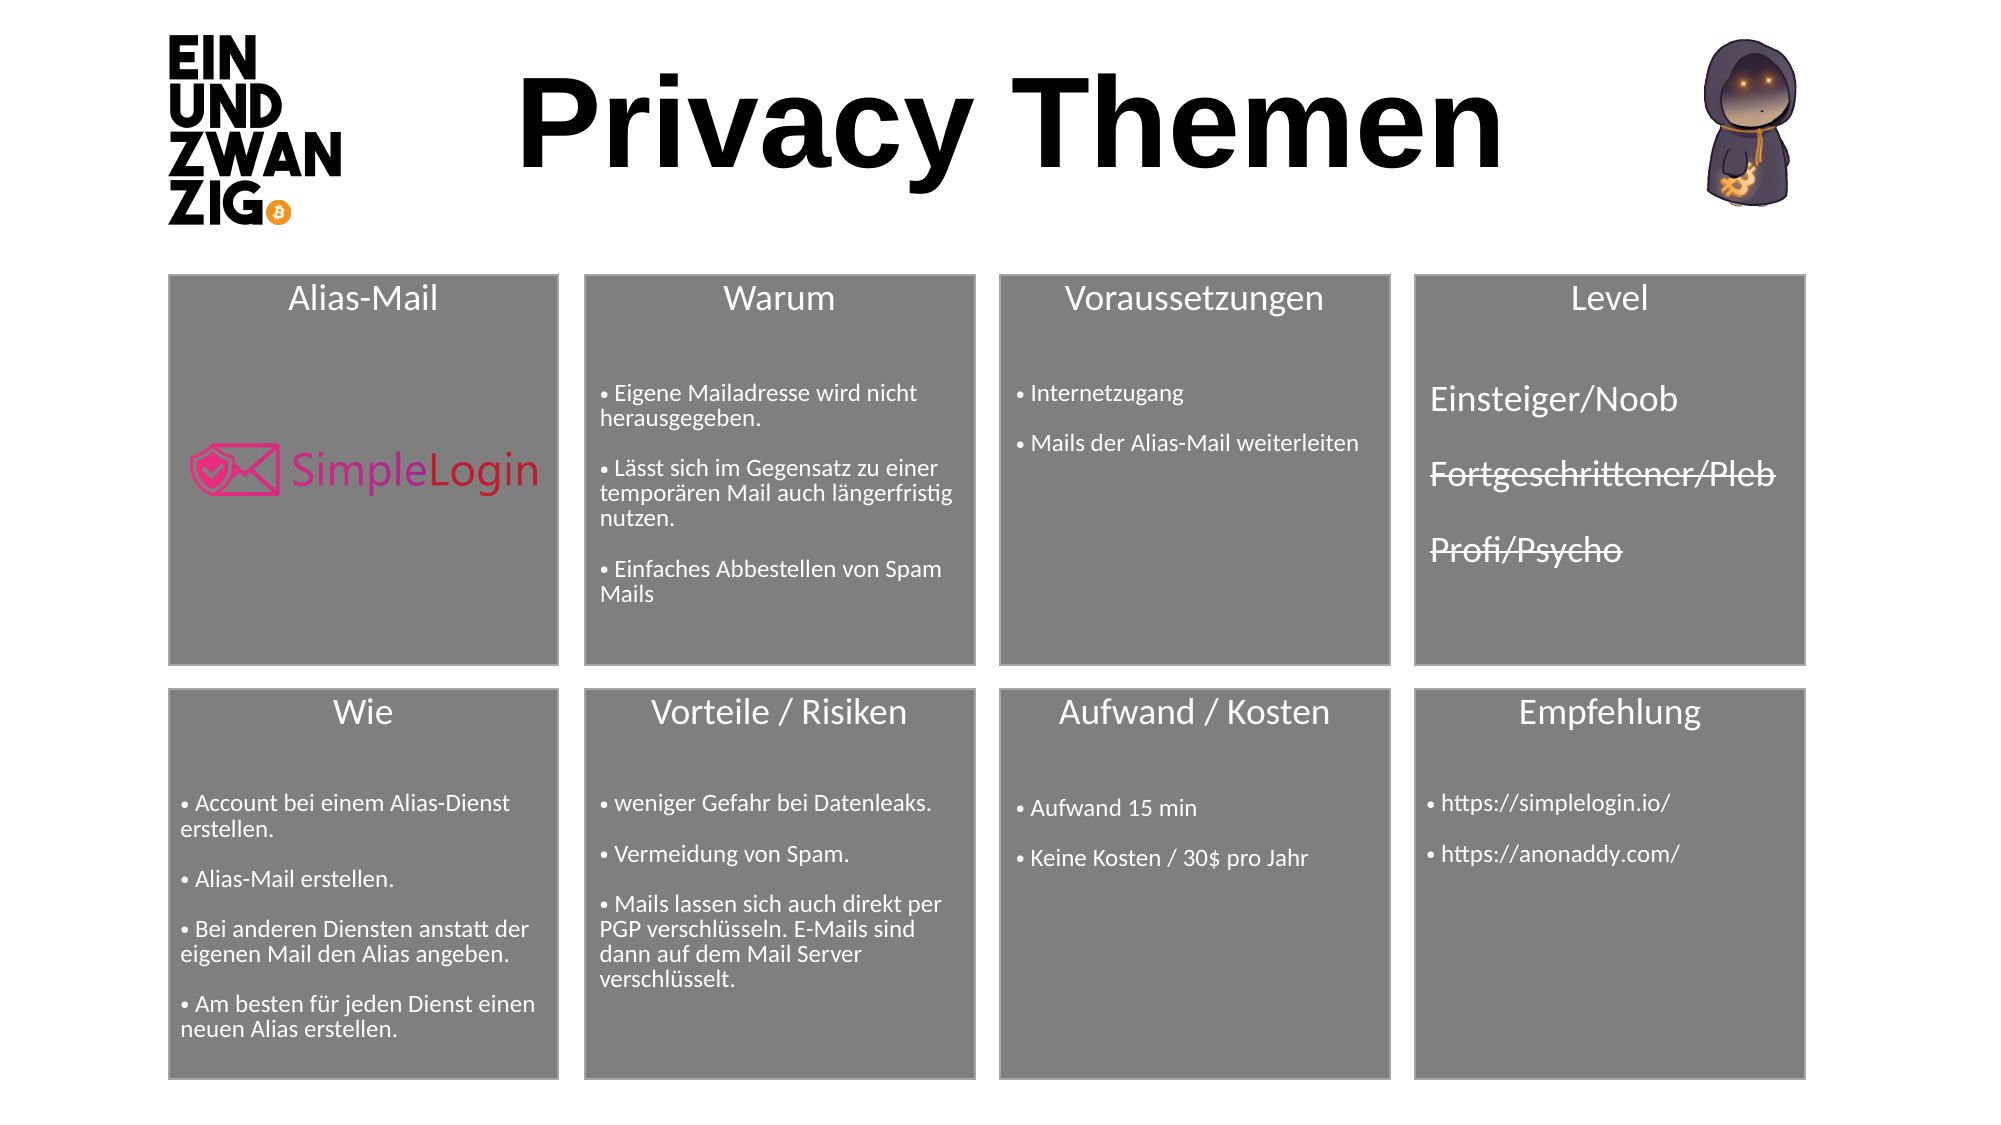

Alias-Mail
 Eigene Mailadresse wird nicht herausgegeben.
 Lässt sich im Gegensatz zu einer temporären Mail auch längerfristig nutzen.
 Einfaches Abbestellen von Spam Mails
 Internetzugang
 Mails der Alias-Mail weiterleiten
Einsteiger/Noob
Fortgeschrittener/Pleb
Profi/Psycho
 Account bei einem Alias-Dienst erstellen.
 Alias-Mail erstellen.
 Bei anderen Diensten anstatt der eigenen Mail den Alias angeben.
 Am besten für jeden Dienst einen neuen Alias erstellen.
 weniger Gefahr bei Datenleaks.
 Vermeidung von Spam.
 Mails lassen sich auch direkt per PGP verschlüsseln. E-Mails sind dann auf dem Mail Server verschlüsselt.
 https://simplelogin.io/
 https://anonaddy.com/
 Aufwand 15 min
 Keine Kosten / 30$ pro Jahr